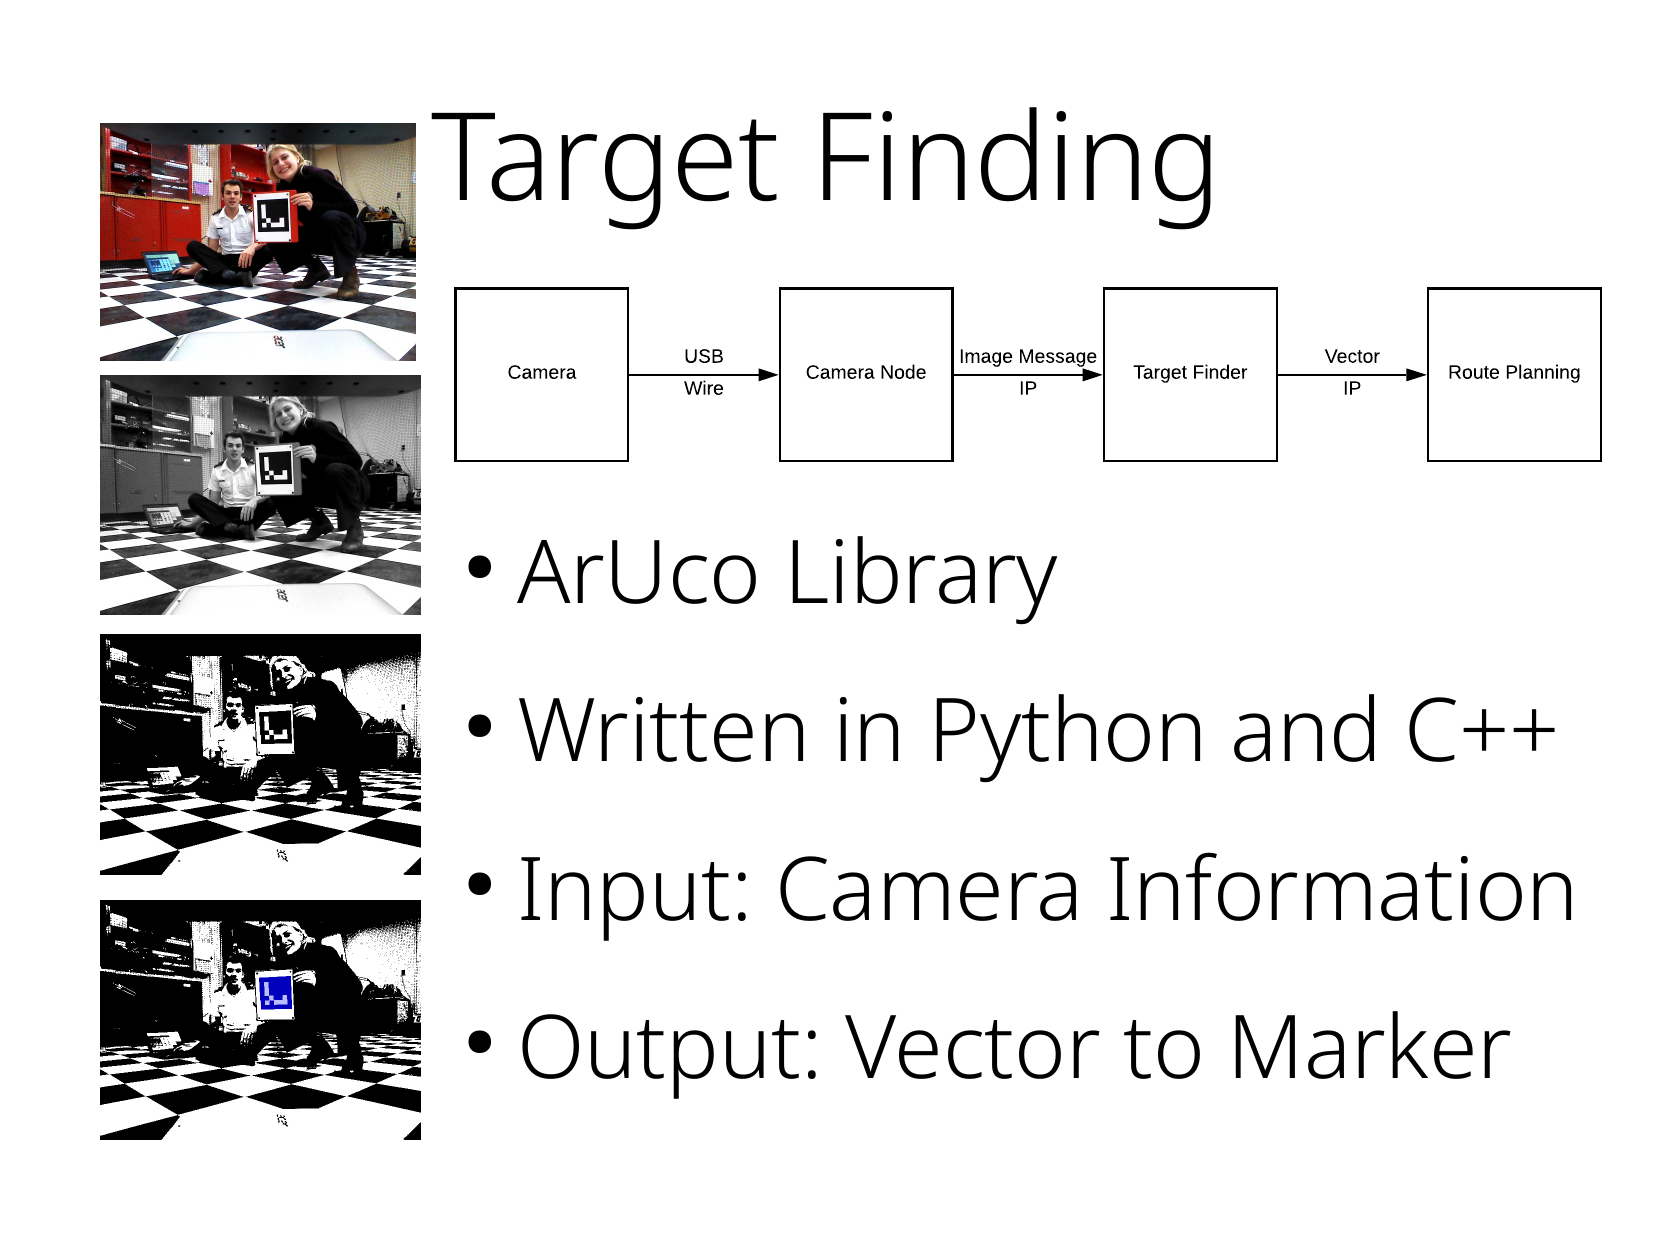

# Target Finding
ArUco Library
Written in Python and C++
Input: Camera Information
Output: Vector to Marker